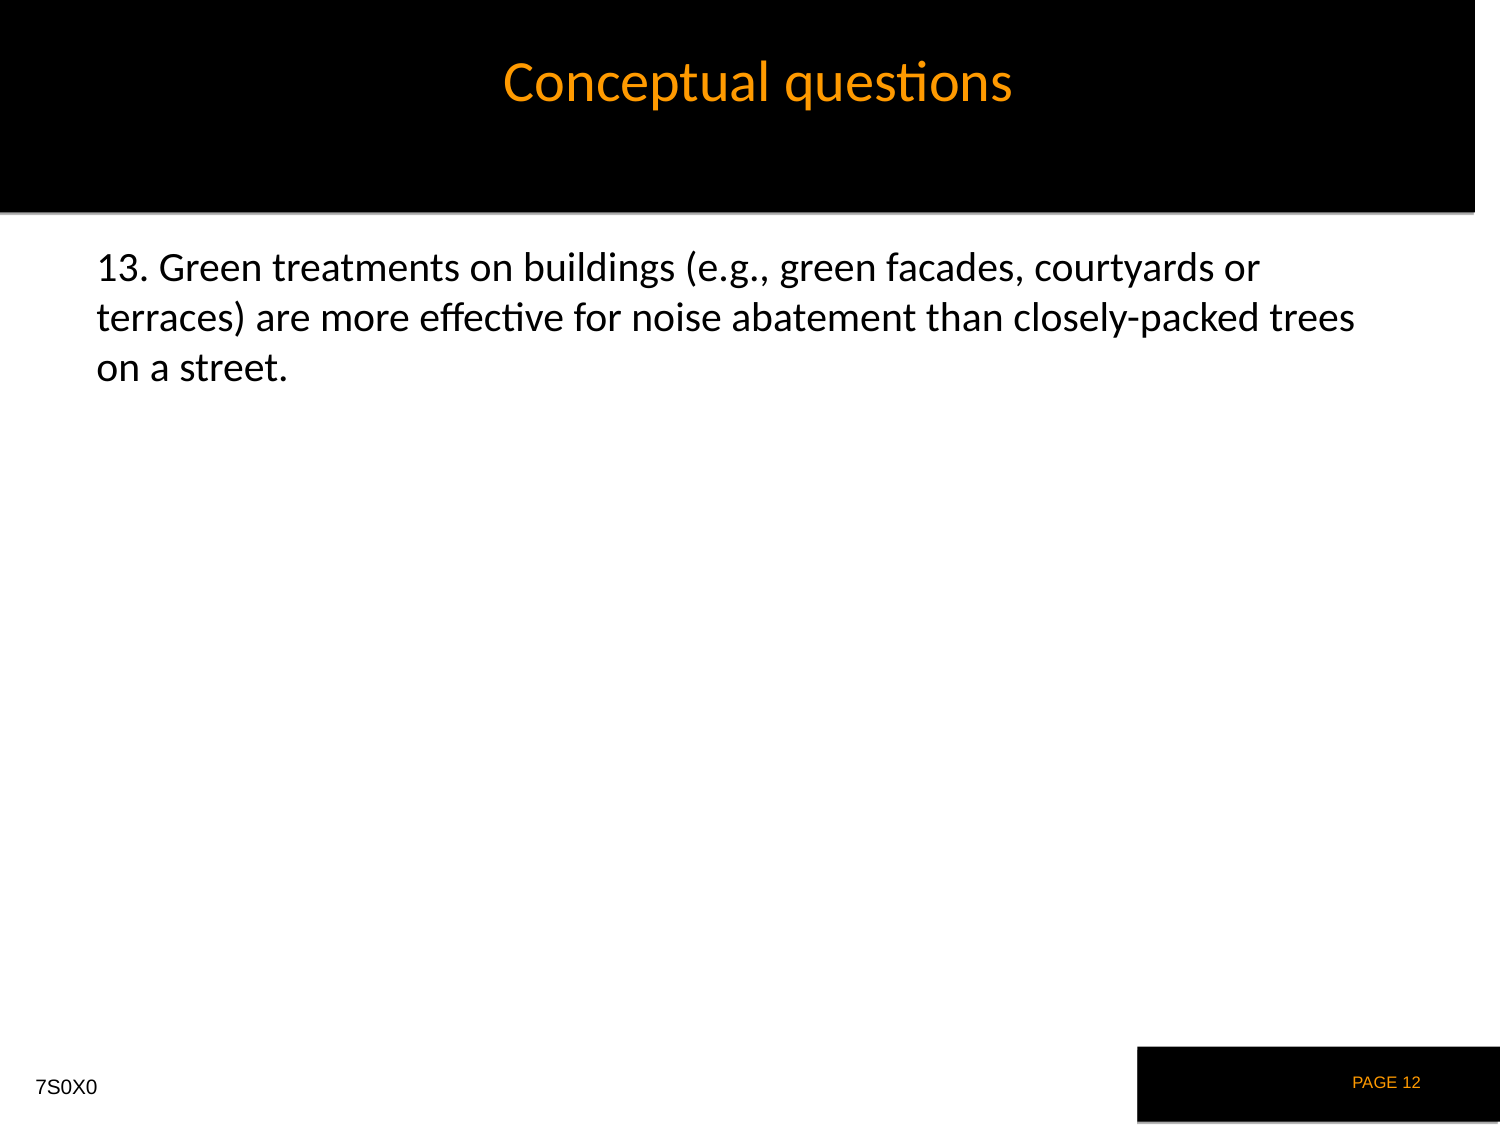

# Conceptual questions
13. Green treatments on buildings (e.g., green facades, courtyards or terraces) are more effective for noise abatement than closely-packed trees on a street.
PAGE 12
7S0X0
2017/02/09
PAGE